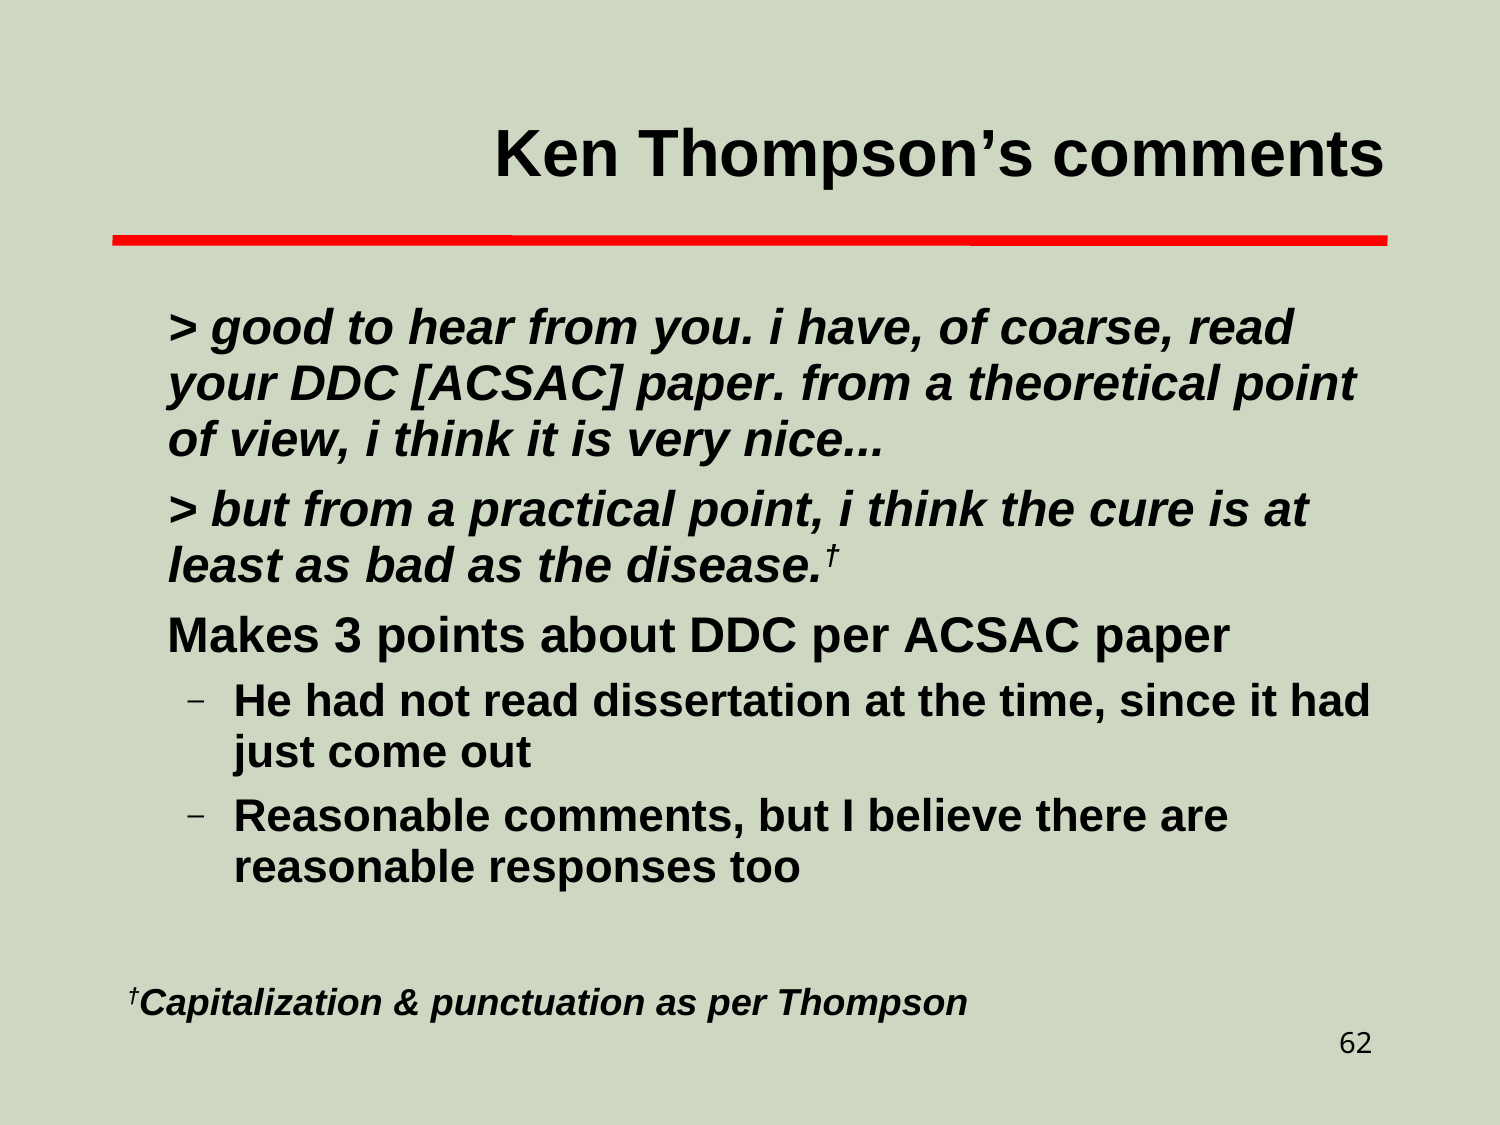

# Ken Thompson’s comments
> good to hear from you. i have, of coarse, read your DDC [ACSAC] paper. from a theoretical point of view, i think it is very nice...
> but from a practical point, i think the cure is at least as bad as the disease.†
Makes 3 points about DDC per ACSAC paper
He had not read dissertation at the time, since it had just come out
Reasonable comments, but I believe there are reasonable responses too
†Capitalization & punctuation as per Thompson